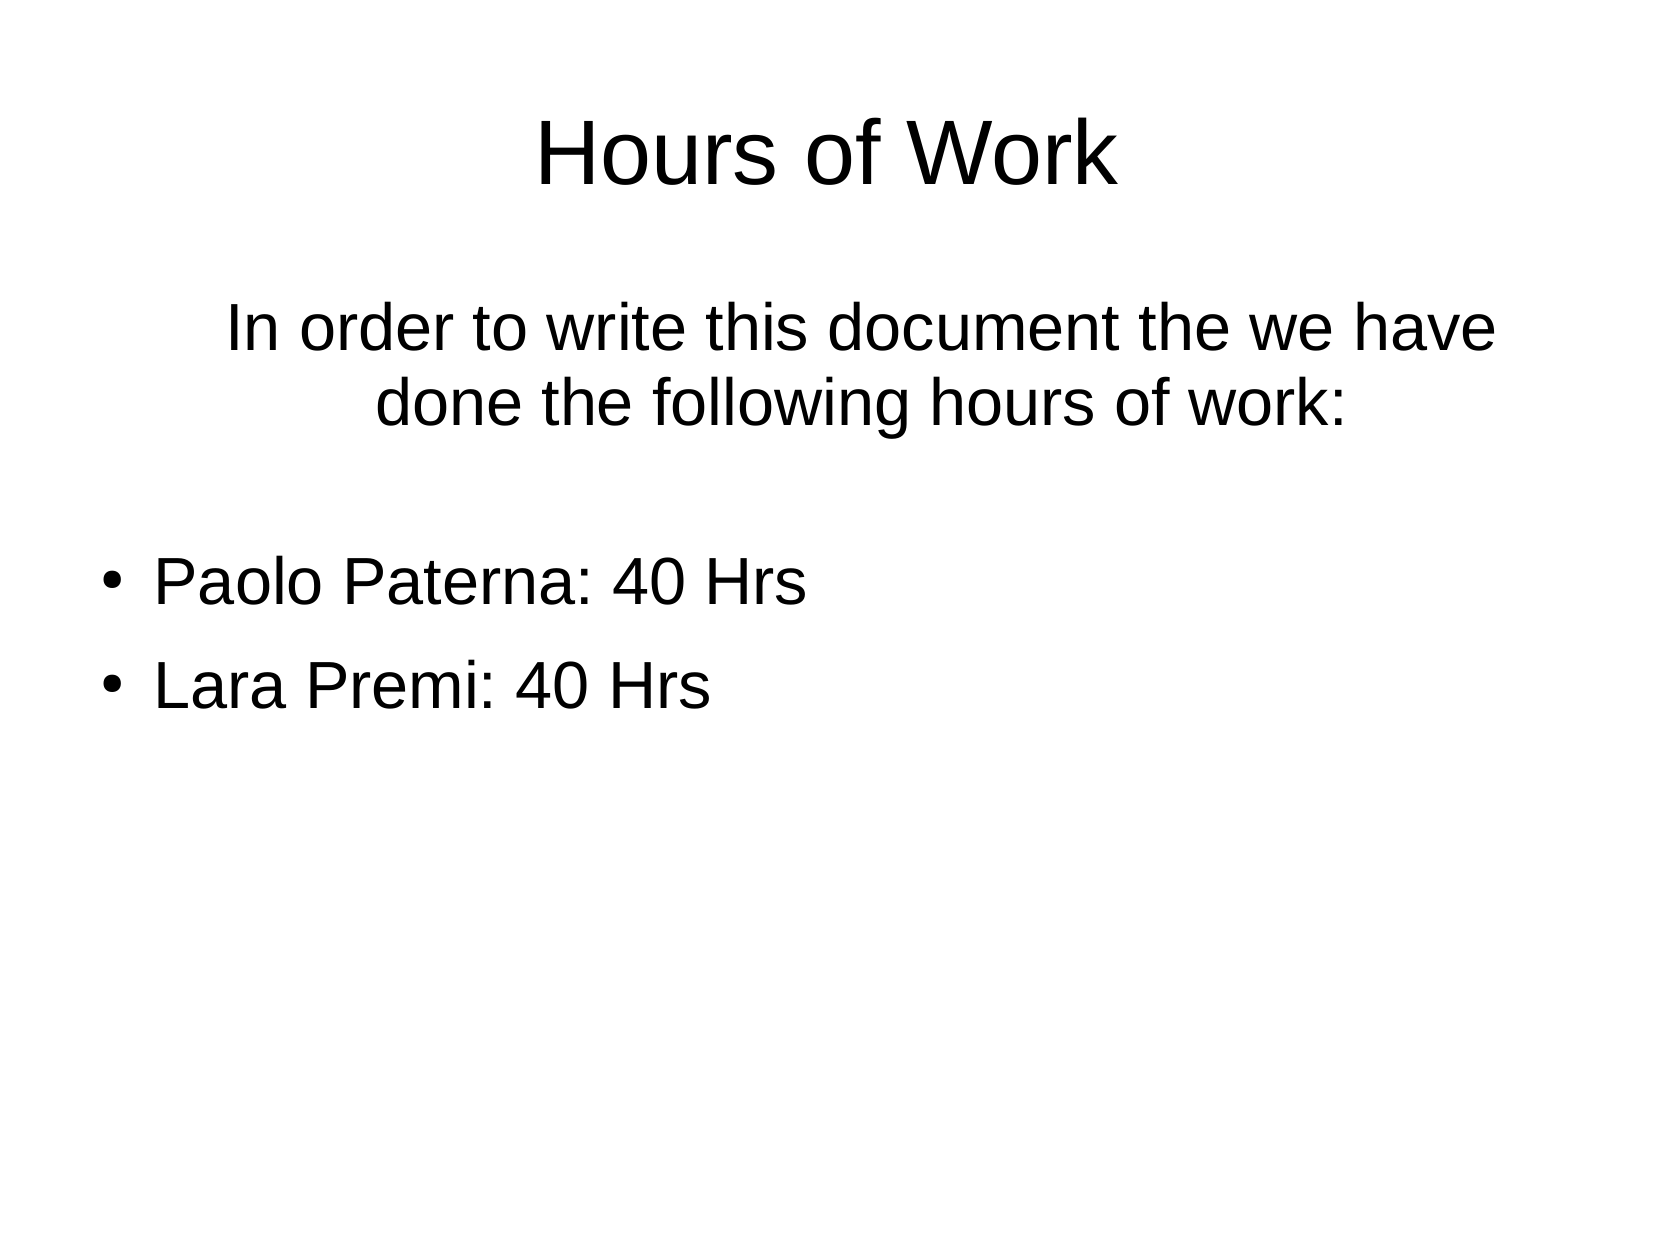

# Hours of Work
In order to write this document the we have done the following hours of work:
Paolo Paterna: 40 Hrs
Lara Premi: 40 Hrs